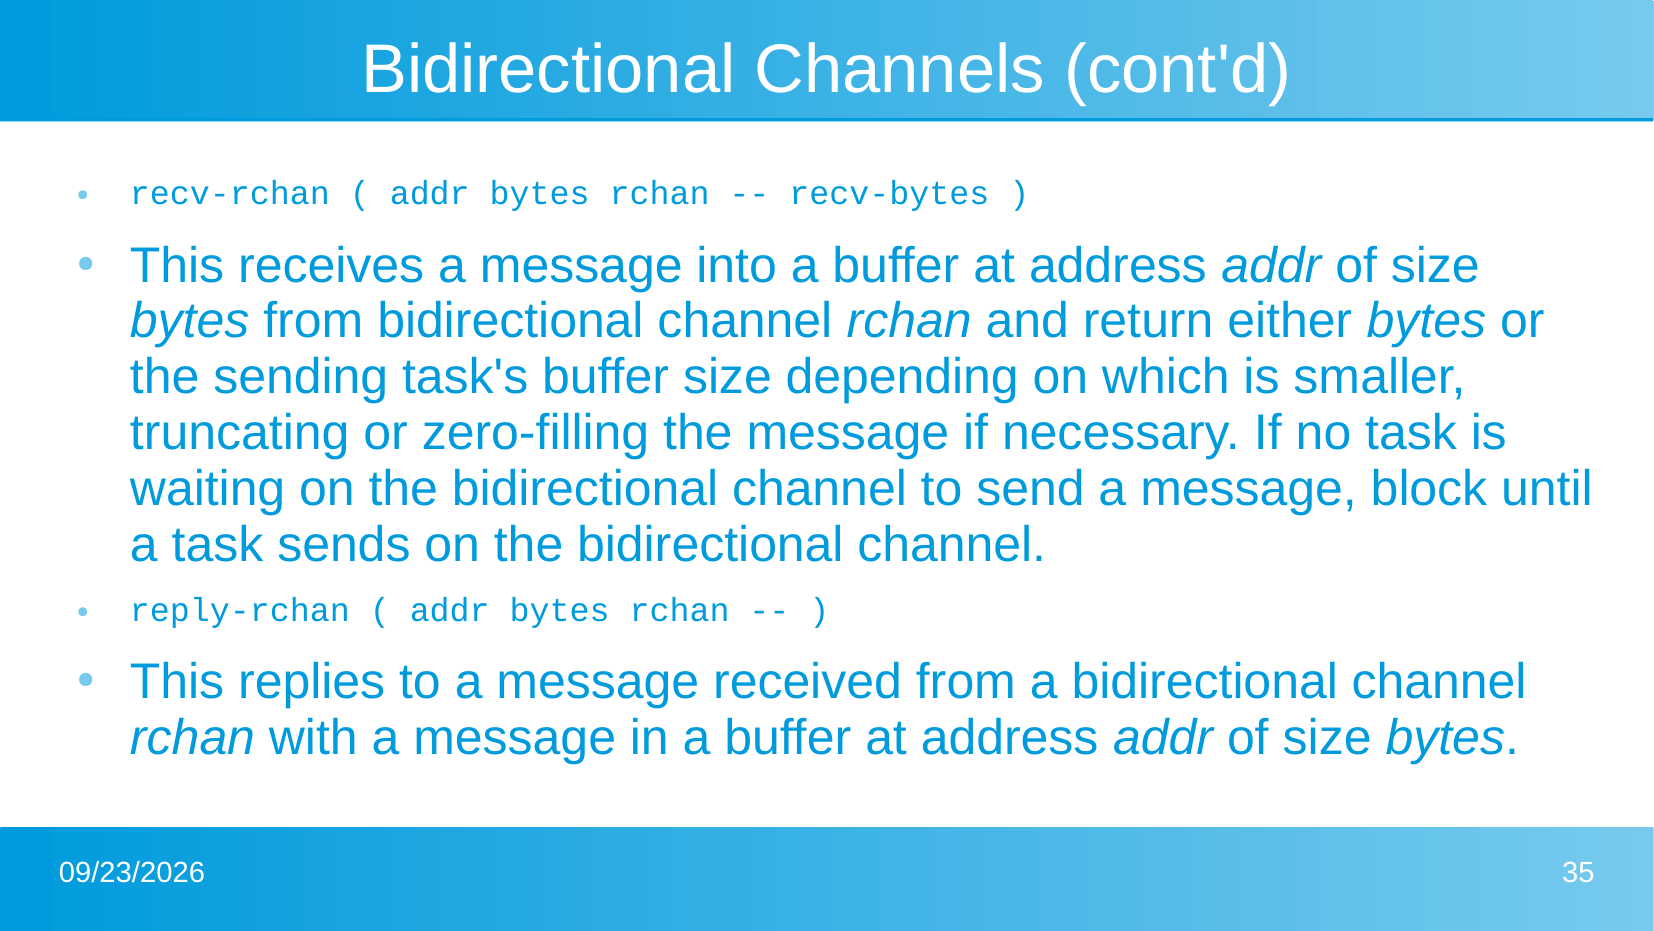

# Bidirectional Channels (cont'd)
recv-rchan ( addr bytes rchan -- recv-bytes )
This receives a message into a buffer at address addr of size bytes from bidirectional channel rchan and return either bytes or the sending task's buffer size depending on which is smaller, truncating or zero-filling the message if necessary. If no task is waiting on the bidirectional channel to send a message, block until a task sends on the bidirectional channel.
reply-rchan ( addr bytes rchan -- )
This replies to a message received from a bidirectional channel rchan with a message in a buffer at address addr of size bytes.
35